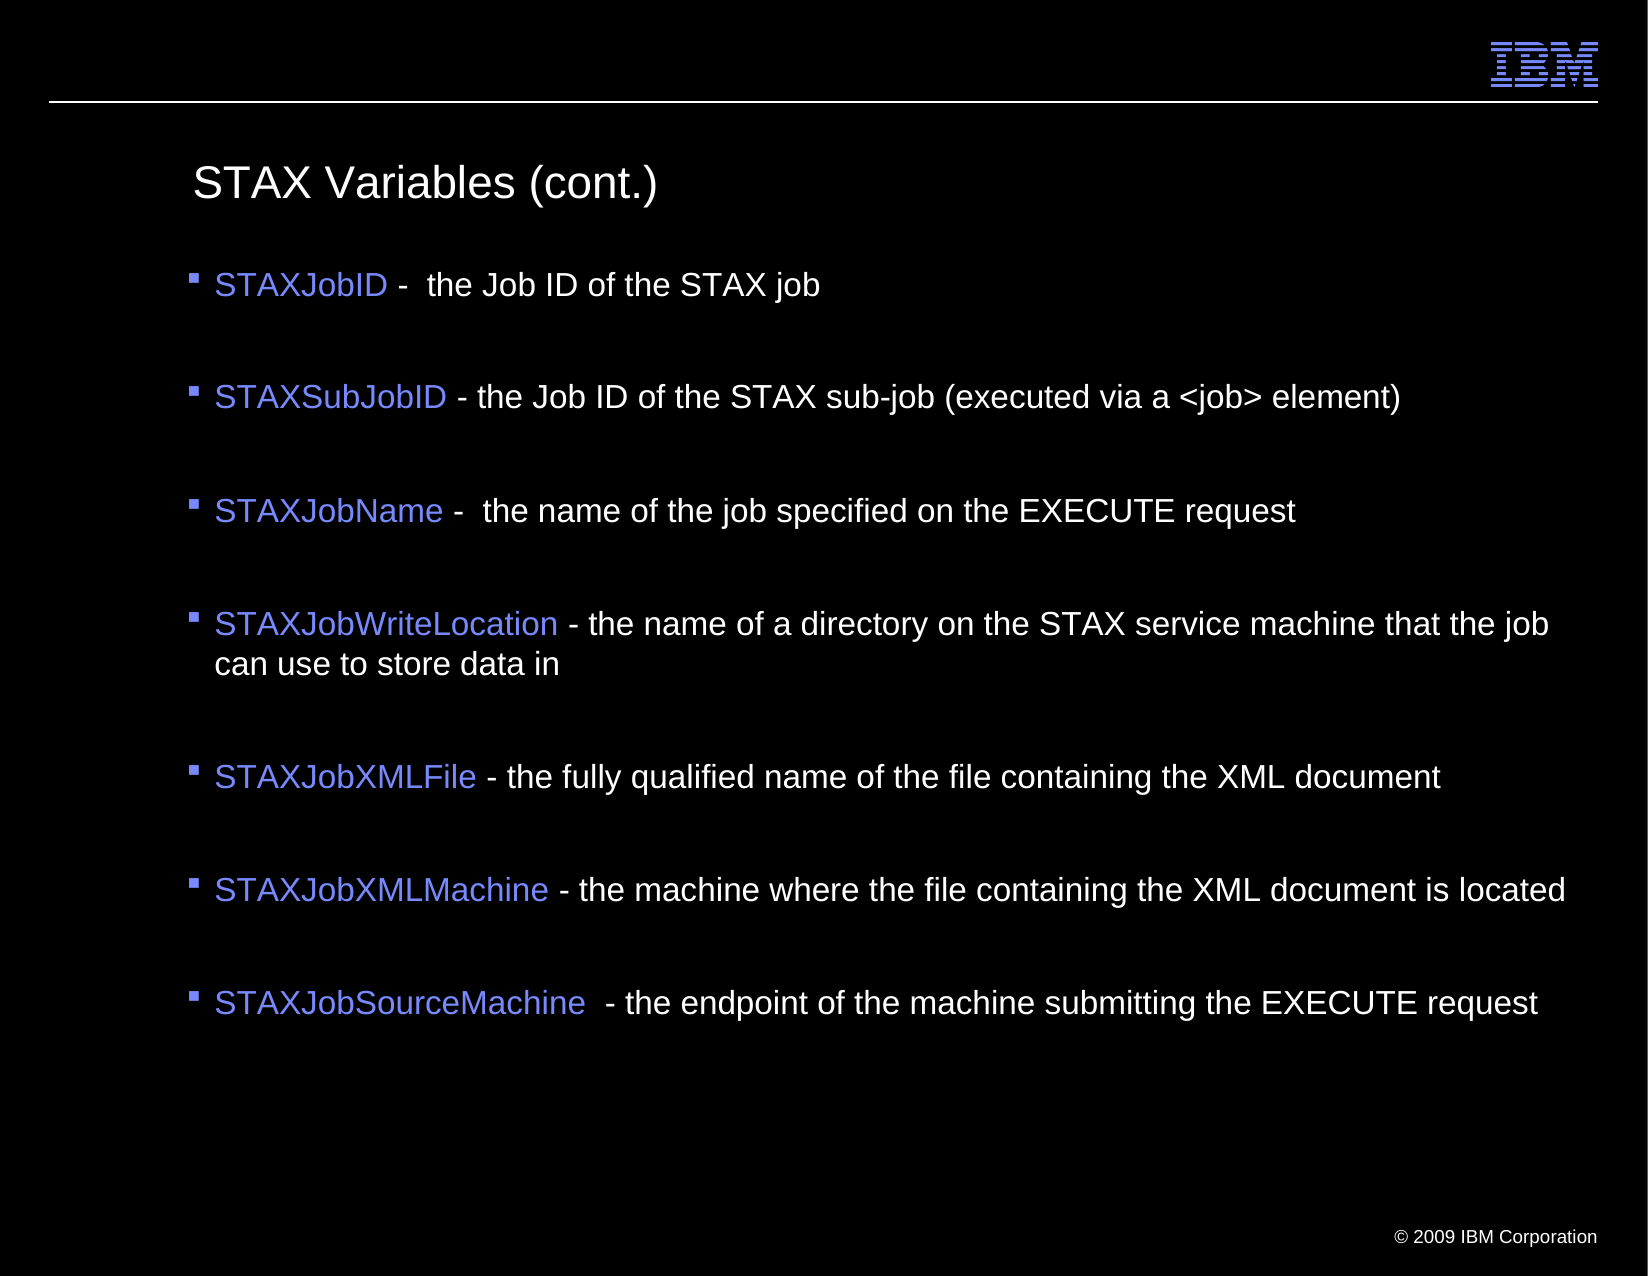

# STAX Variables (cont.)
STAXJobID - the Job ID of the STAX job
STAXSubJobID - the Job ID of the STAX sub-job (executed via a <job> element)
STAXJobName - the name of the job specified on the EXECUTE request
STAXJobWriteLocation - the name of a directory on the STAX service machine that the job can use to store data in
STAXJobXMLFile - the fully qualified name of the file containing the XML document
STAXJobXMLMachine - the machine where the file containing the XML document is located
STAXJobSourceMachine - the endpoint of the machine submitting the EXECUTE request